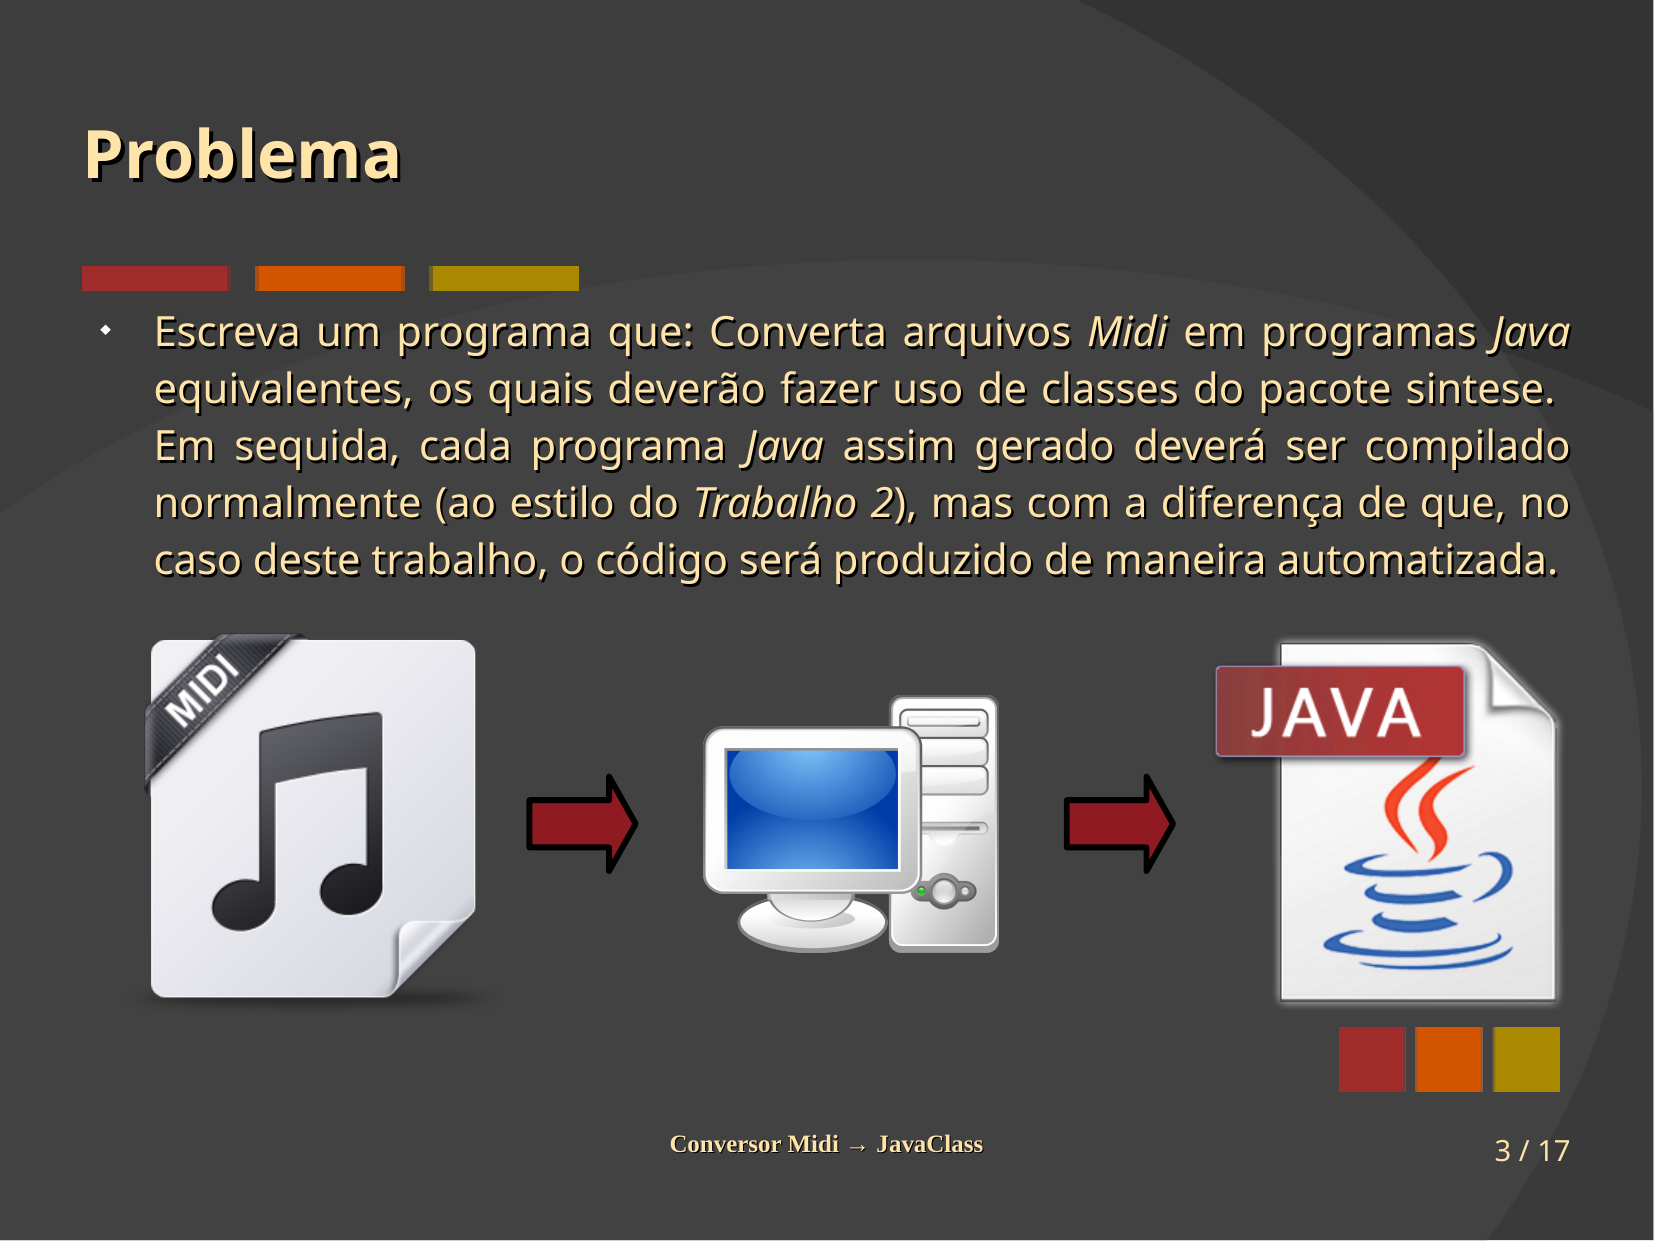

# Problema
Escreva um programa que: Converta arquivos Midi em programas Java equivalentes, os quais deverão fazer uso de classes do pacote sintese. Em sequida, cada programa Java assim gerado deverá ser compilado normalmente (ao estilo do Trabalho 2), mas com a diferença de que, no caso deste trabalho, o código será produzido de maneira automatizada.
3